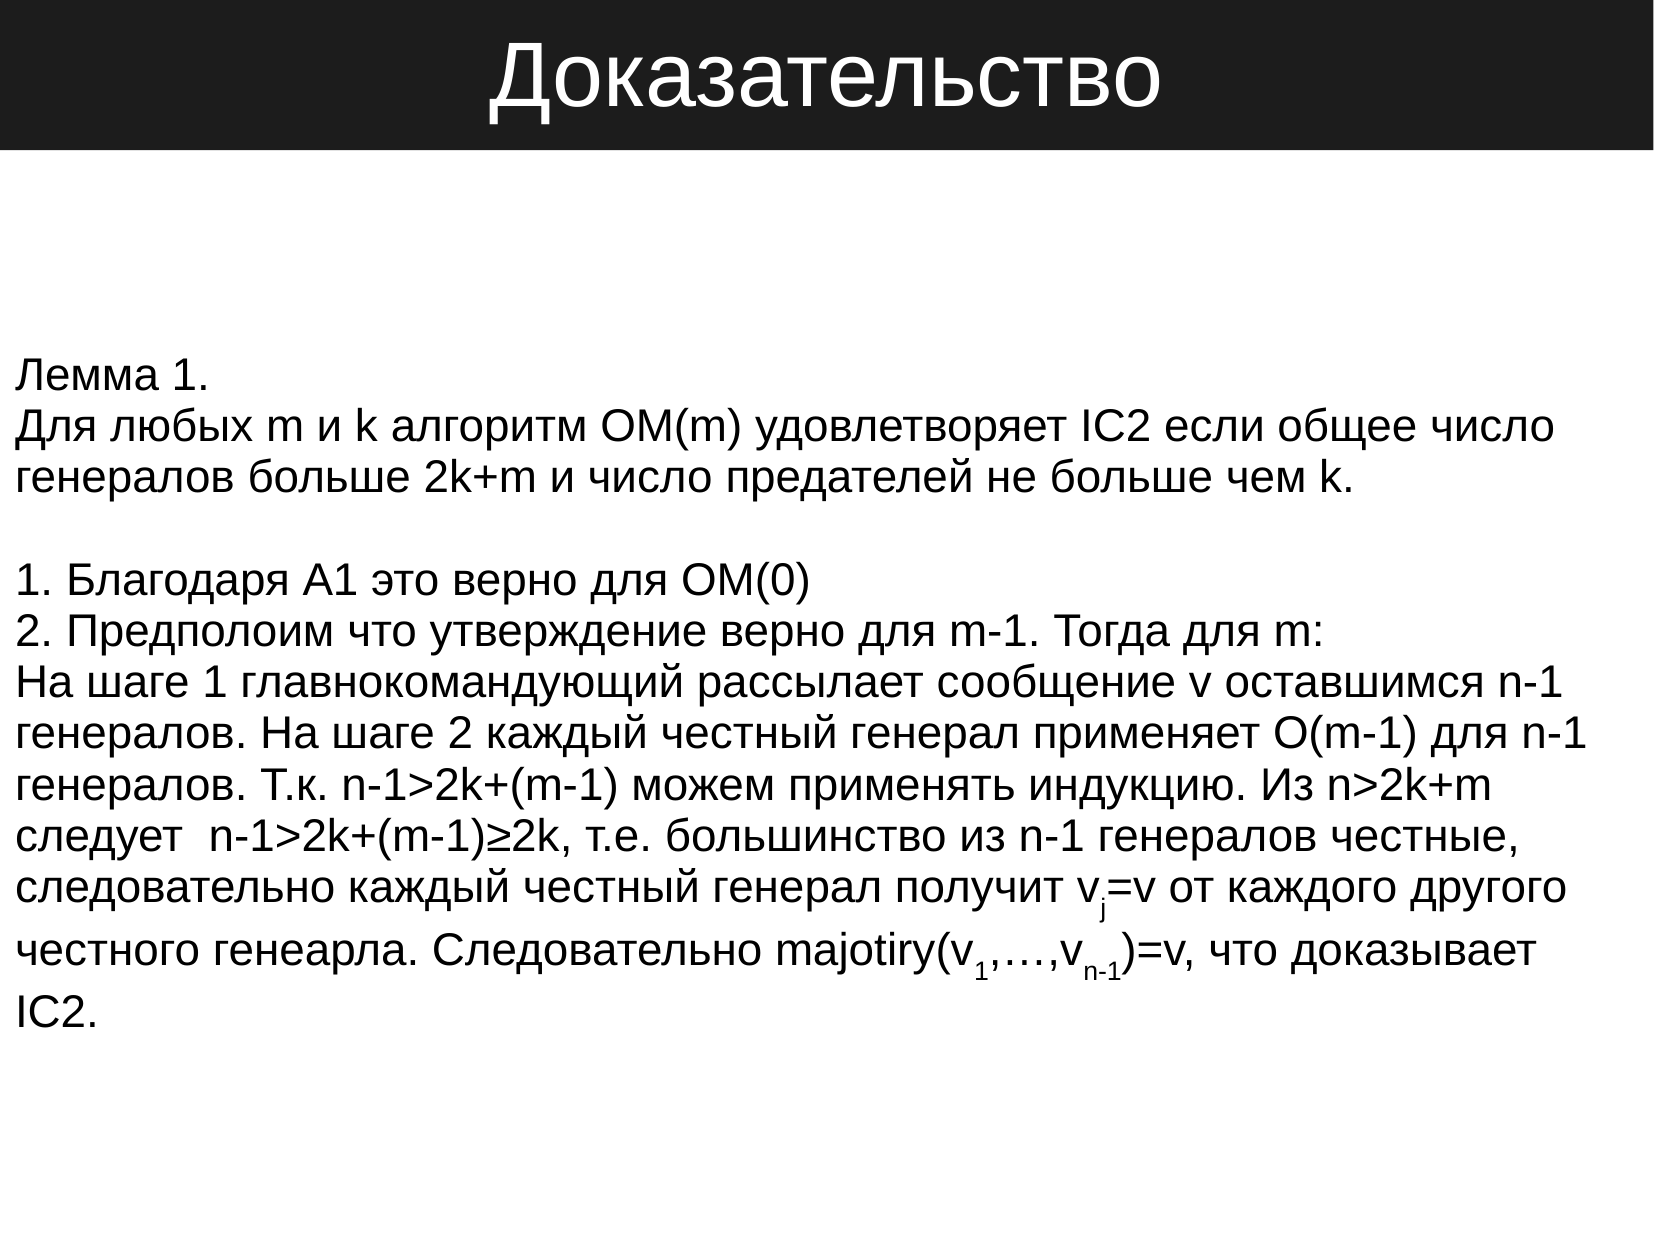

# Доказательство
Лемма 1.
Для любых m и k алгоритм OM(m) удовлетворяет IC2 если общее число генералов больше 2k+m и число предателей не больше чем k.
1. Благодаря A1 это верно для OM(0)
2. Предполоим что утверждение верно для m-1. Тогда для m:
На шаге 1 главнокомандующий рассылает сообщение v оставшимся n-1 генералов. На шаге 2 каждый честный генерал применяет O(m-1) для n-1 генералов. Т.к. n-1>2k+(m-1) можем применять индукцию. Из n>2k+m следует n-1>2k+(m-1)≥2k, т.е. большинство из n-1 генералов честные, следовательно каждый честный генерал получит vj=v от каждого другого честного генеарла. Следовательно majotiry(v1,…,vn-1)=v, что доказывает IC2.